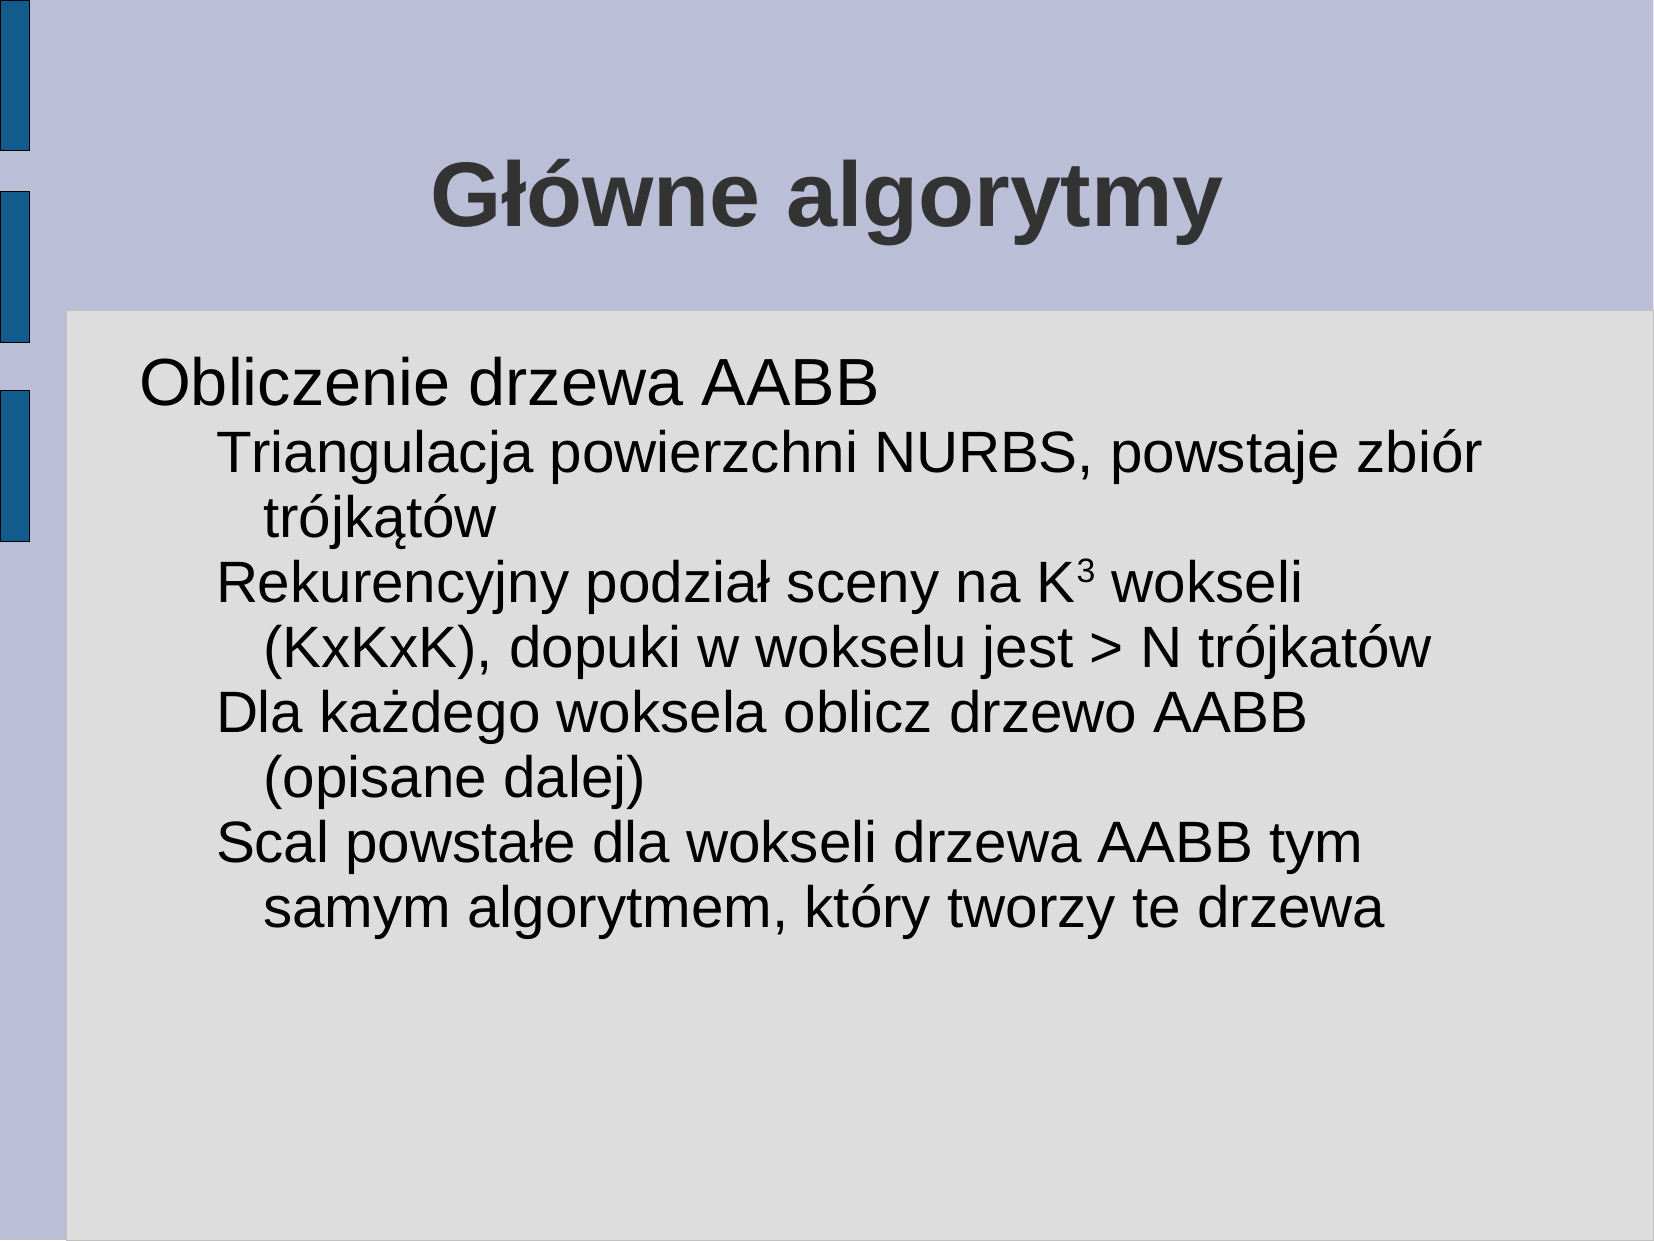

# Główne algorytmy
Obliczenie drzewa AABB
Triangulacja powierzchni NURBS, powstaje zbiór trójkątów
Rekurencyjny podział sceny na K3 wokseli (KxKxK), dopuki w wokselu jest > N trójkatów
Dla każdego woksela oblicz drzewo AABB (opisane dalej)
Scal powstałe dla wokseli drzewa AABB tym samym algorytmem, który tworzy te drzewa